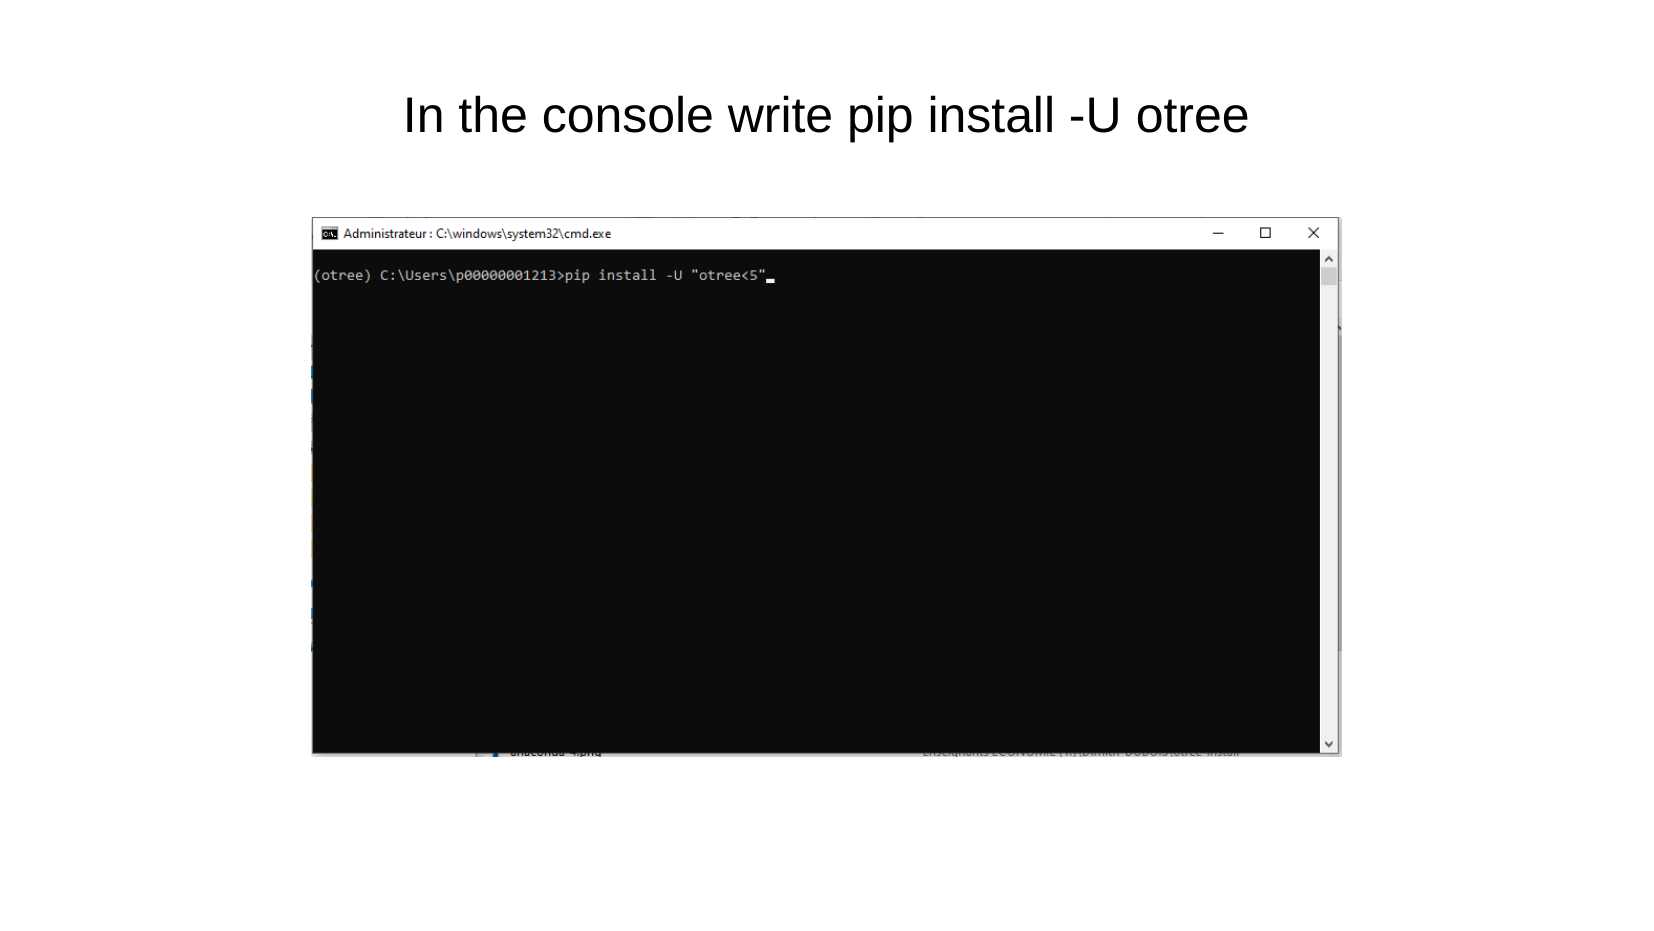

# In the console write pip install -U otree